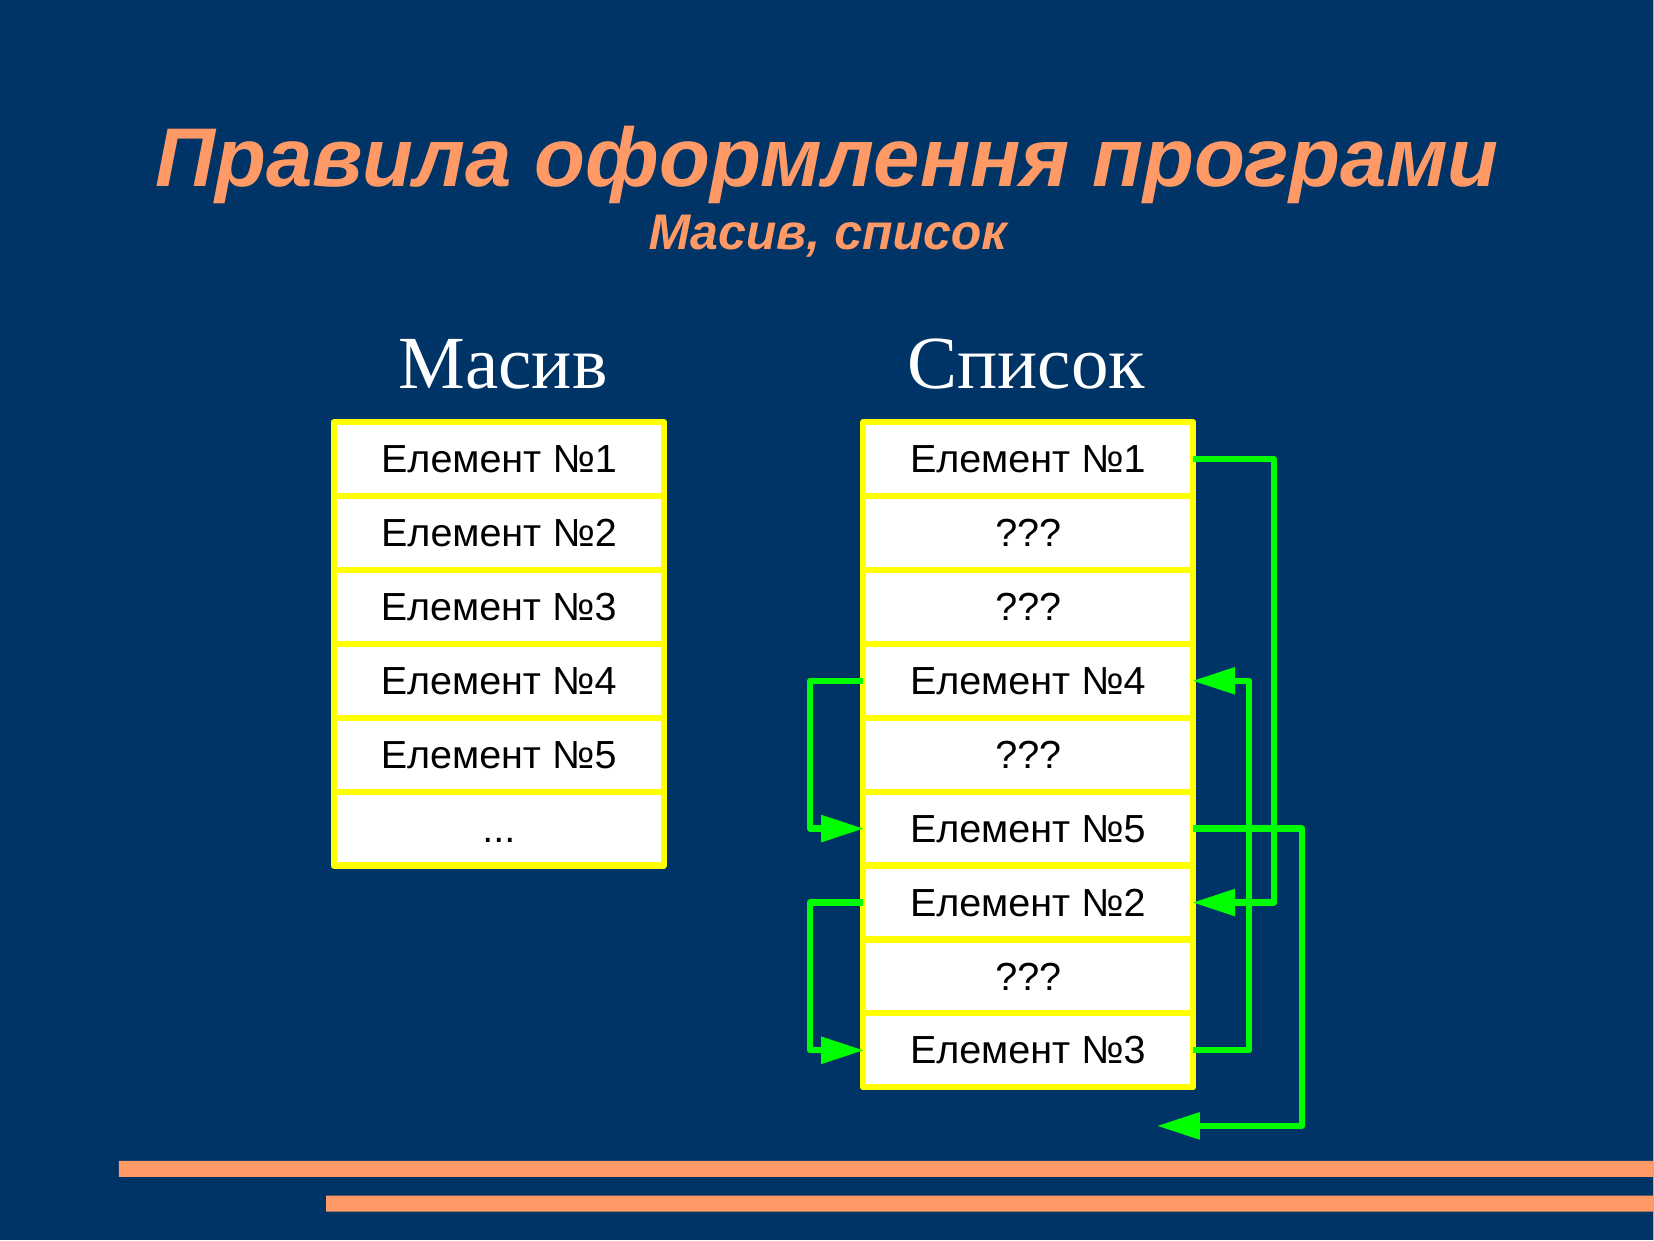

Правила оформлення програми
Масив, список
# Масив Список